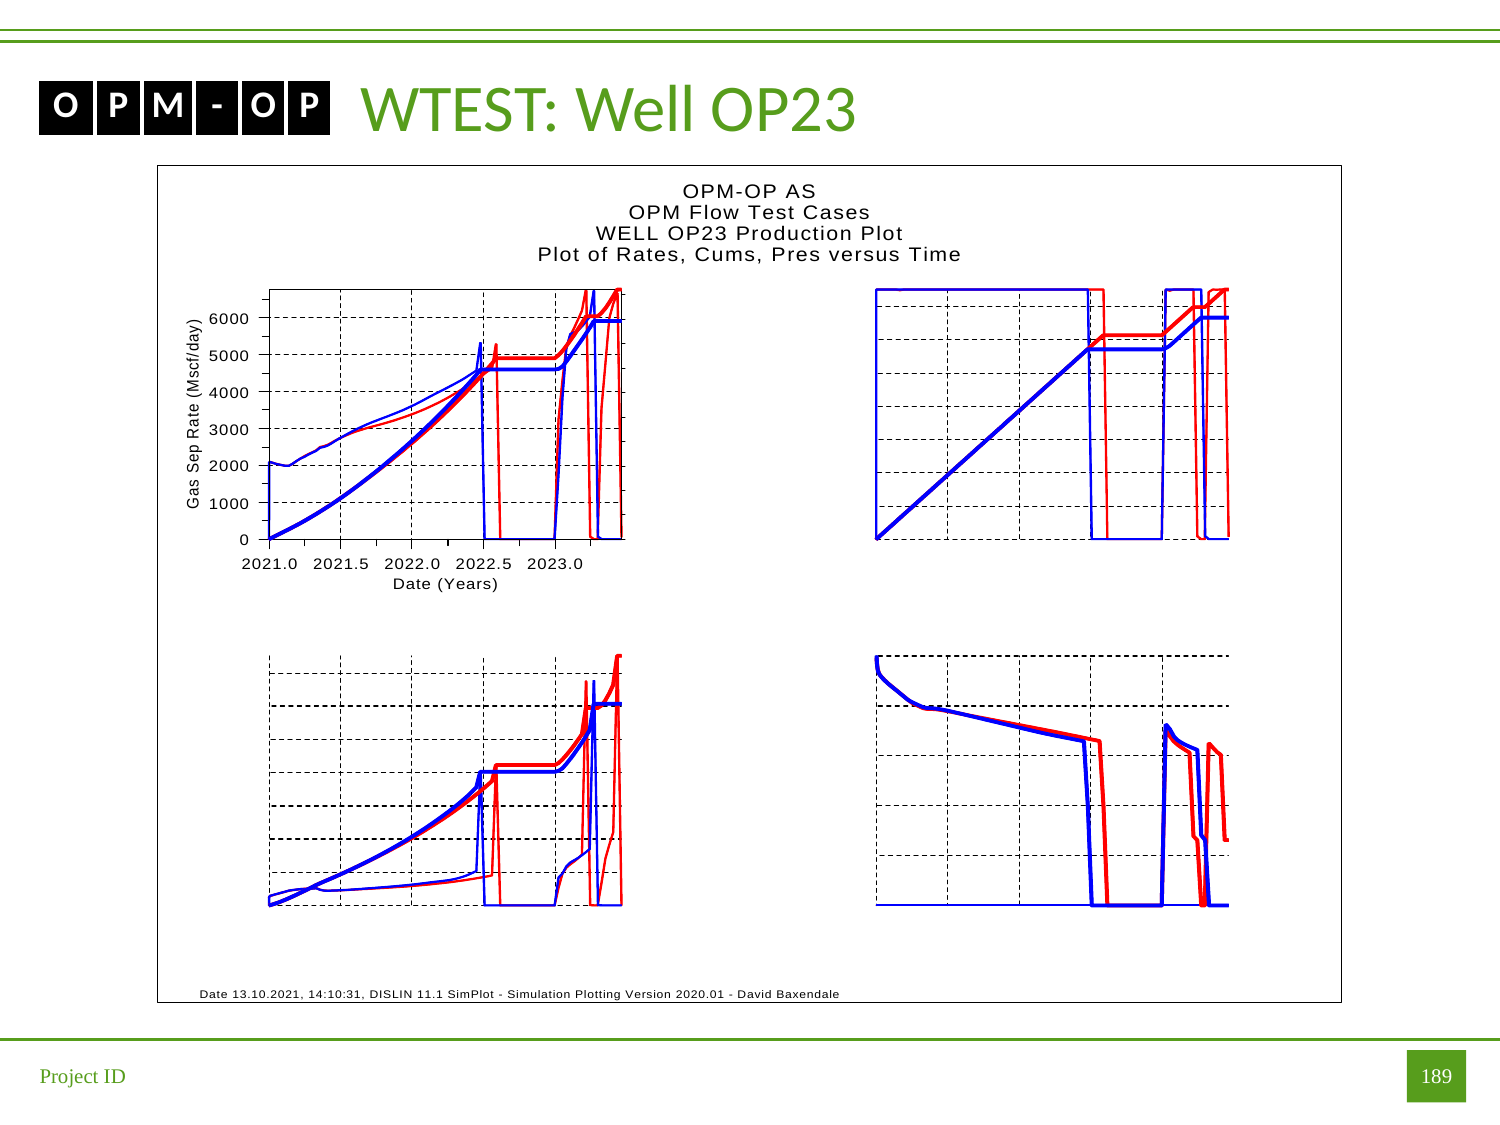

# WTEST: well OP23
Project ID
189